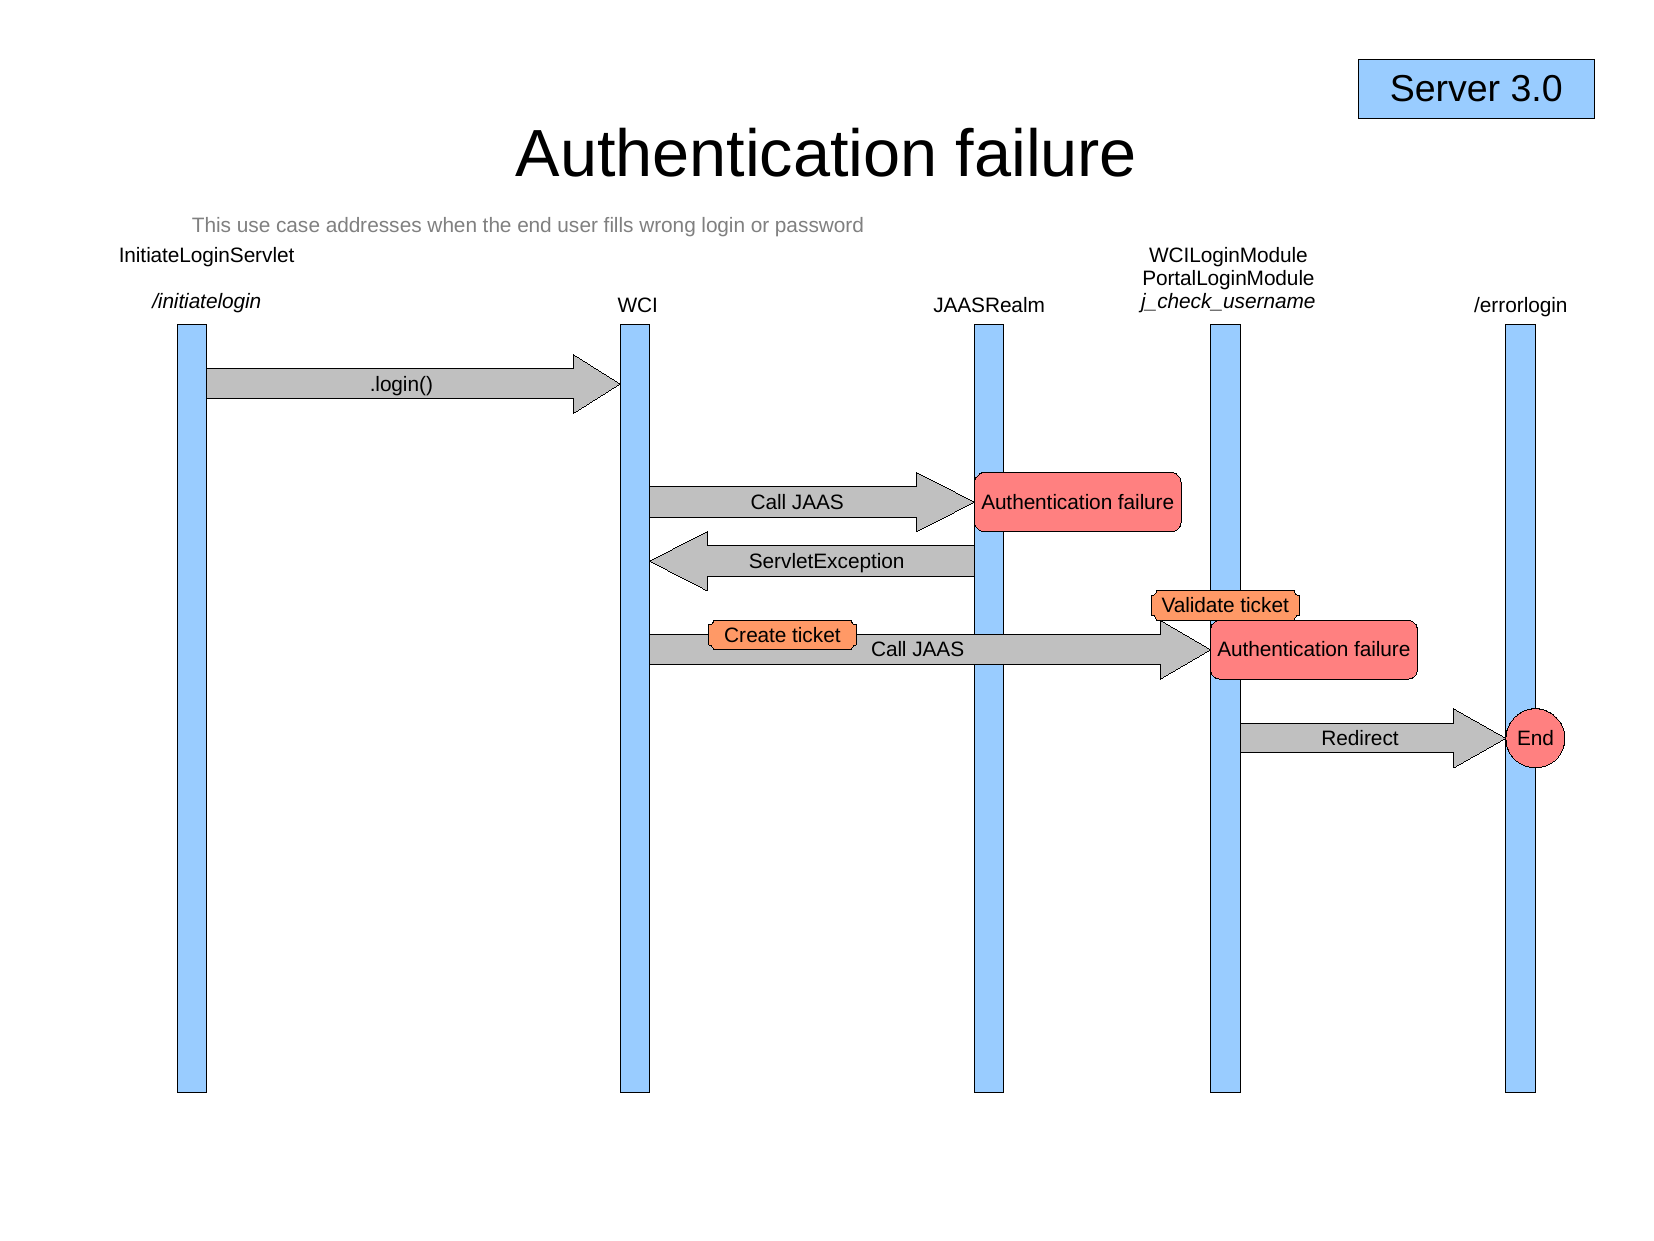

# Authentication failure
Server 3.0
This use case addresses when the end user fills wrong login or password
WCILoginModule
PortalLoginModule
j_check_username
InitiateLoginServlet
/initiatelogin
JAASRealm
/errorlogin
WCI
.login()
Call JAAS
Authentication failure
ServletException
Validate ticket
Call JAAS
Create ticket
Authentication failure
Redirect
End